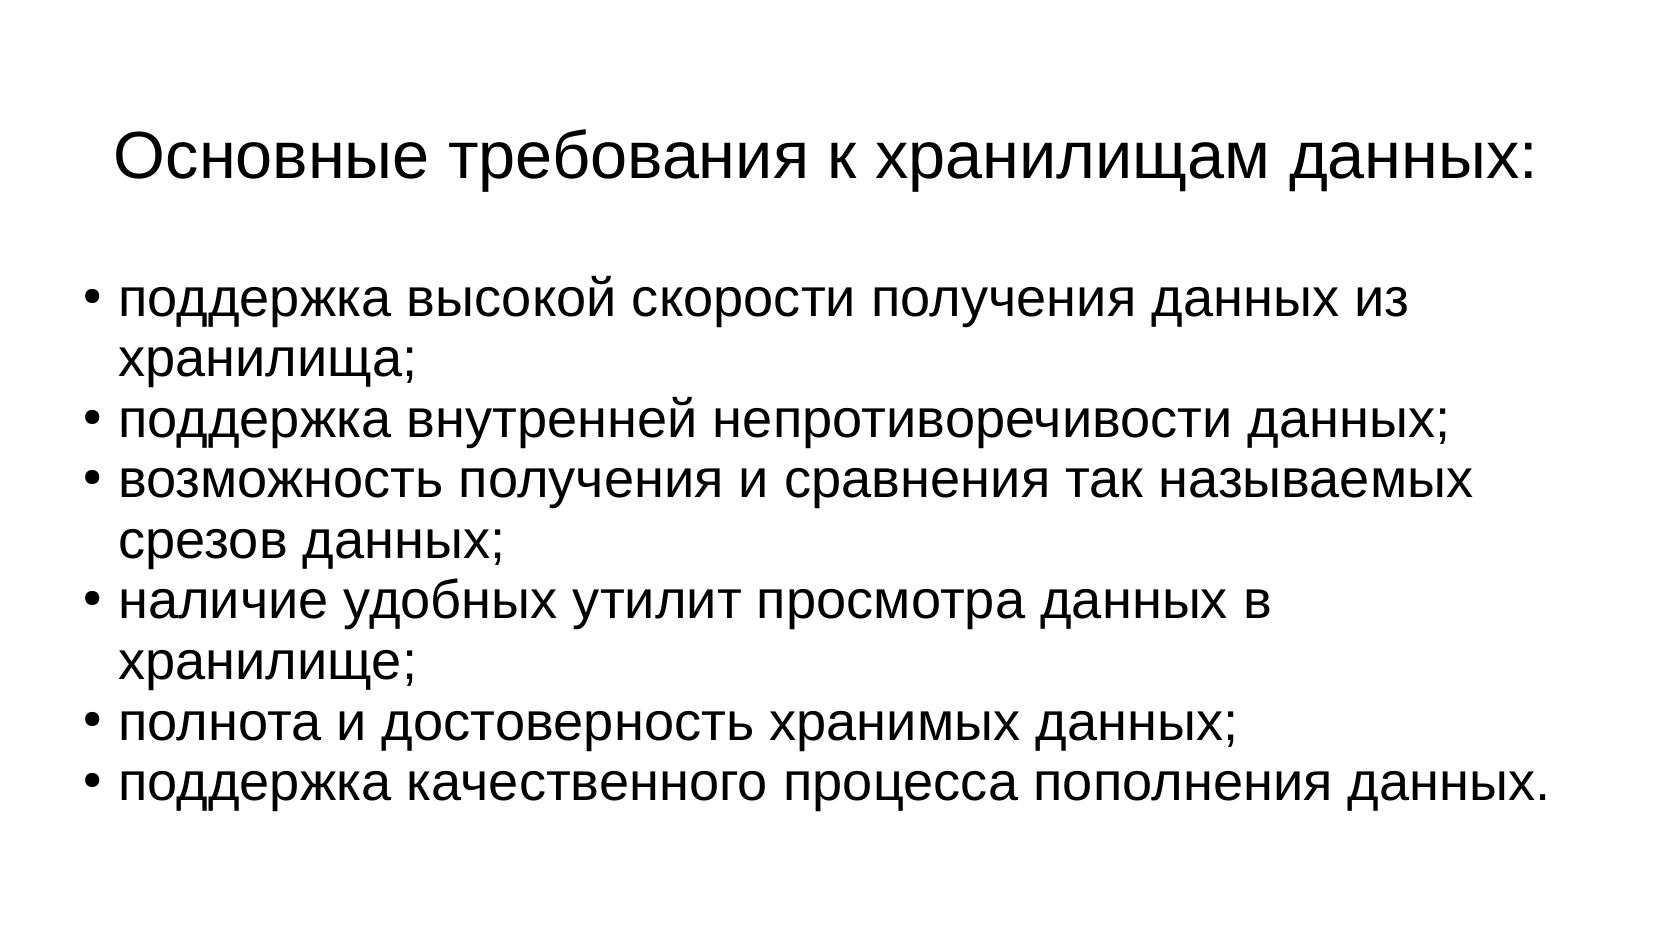

# Основные требования к хранилищам данных:
поддержка высокой скорости получения данных из хранилища;
поддержка внутренней непротиворечивости данных;
возможность получения и сравнения так называемых срезов данных;
наличие удобных утилит просмотра данных в хранилище;
полнота и достоверность хранимых данных;
поддержка качественного процесса пополнения данных.